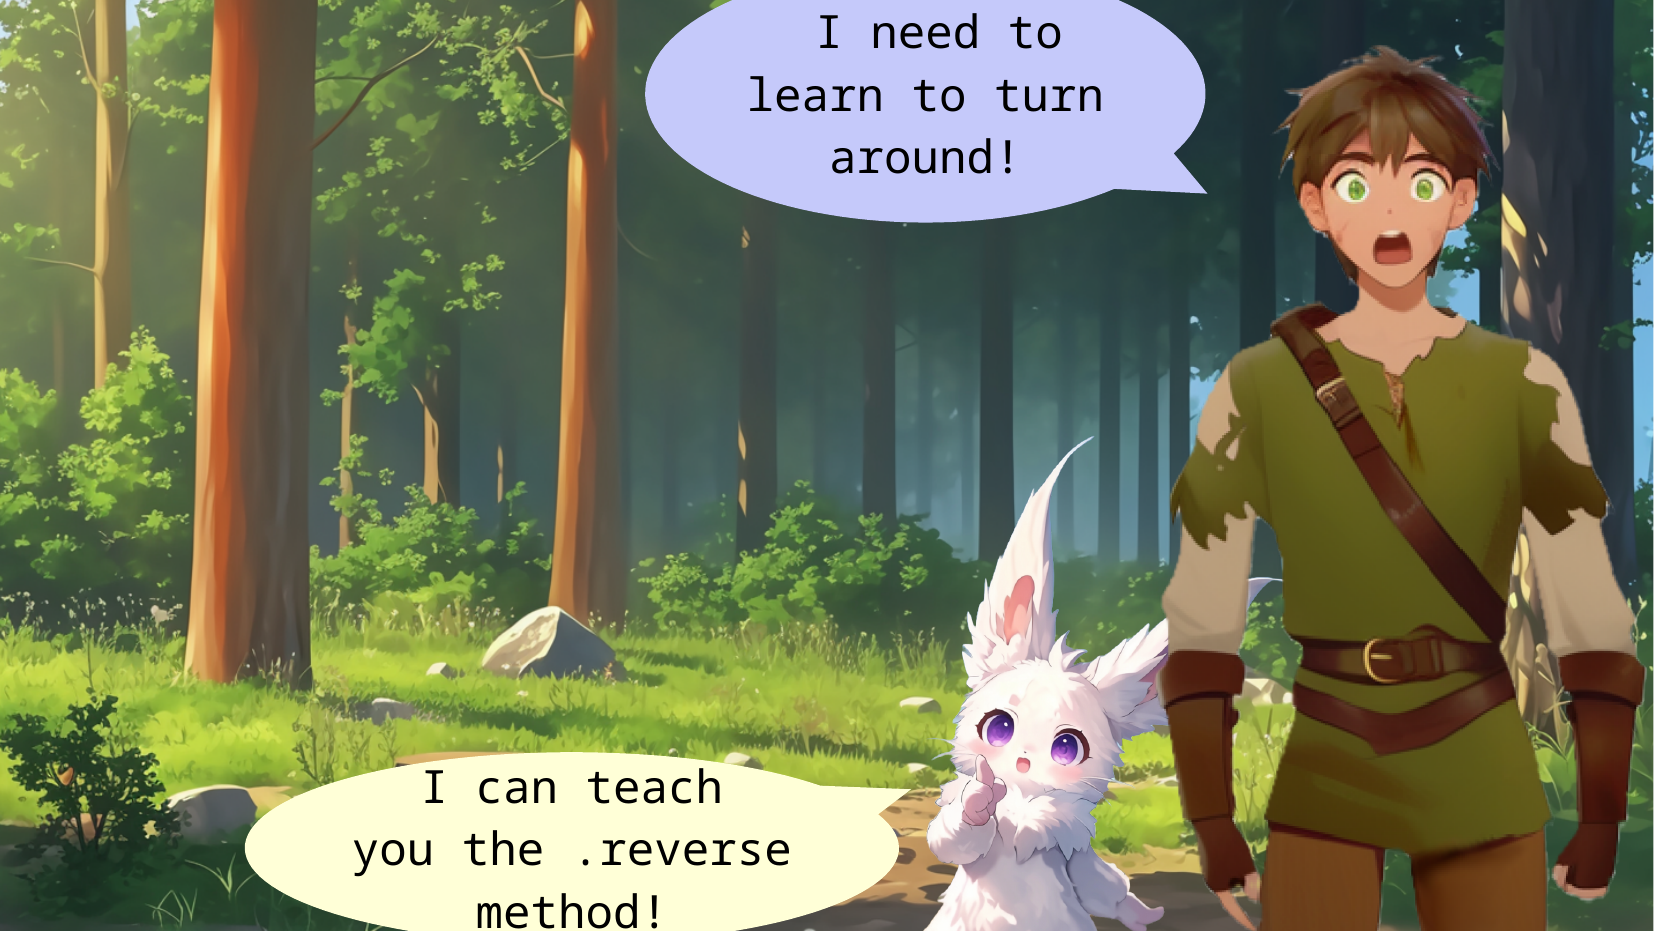

I need to learn to turn around!
I can teach
you the .reverse method!